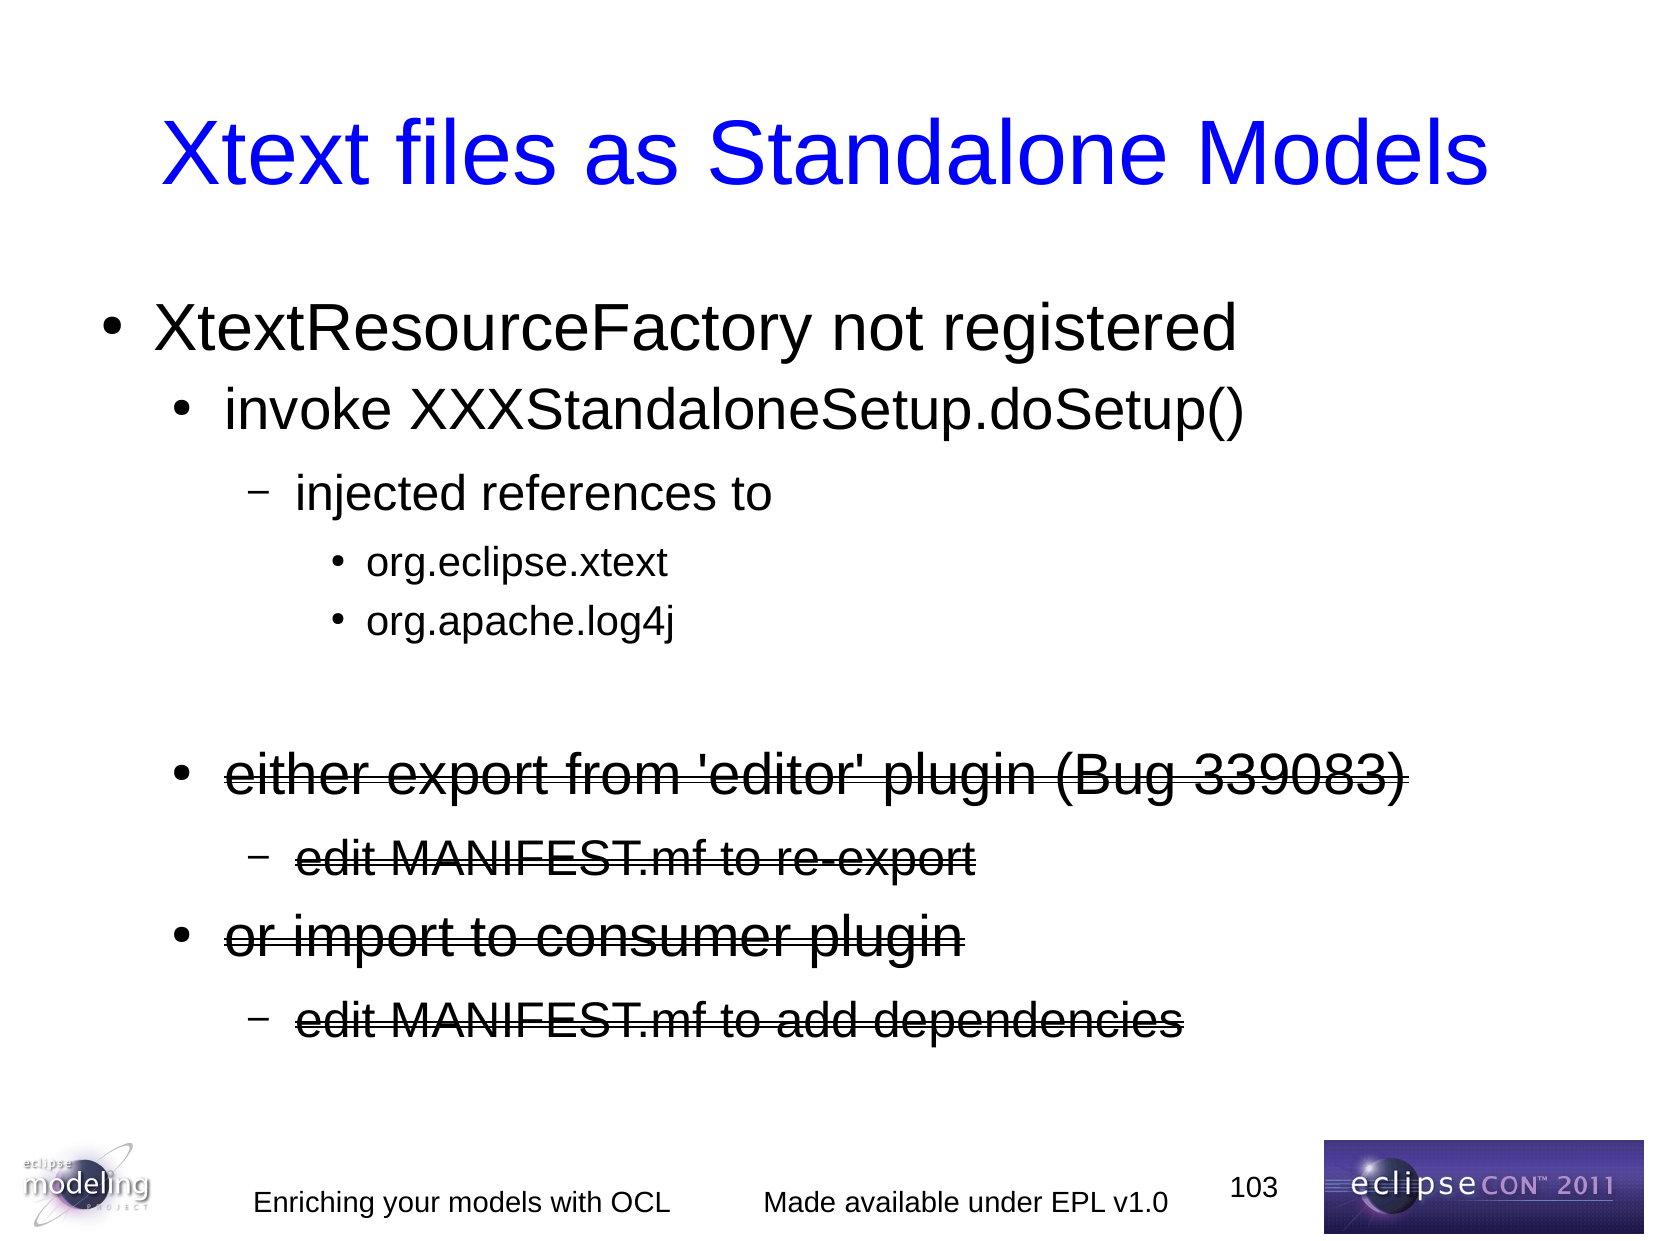

# Xtext files as Standalone Models
XtextResourceFactory not registered
invoke XXXStandaloneSetup.doSetup()
injected references to
org.eclipse.xtext
org.apache.log4j
either export from 'editor' plugin (Bug 339083)
edit MANIFEST.mf to re-export
or import to consumer plugin
edit MANIFEST.mf to add dependencies
103
Enriching your models with OCL